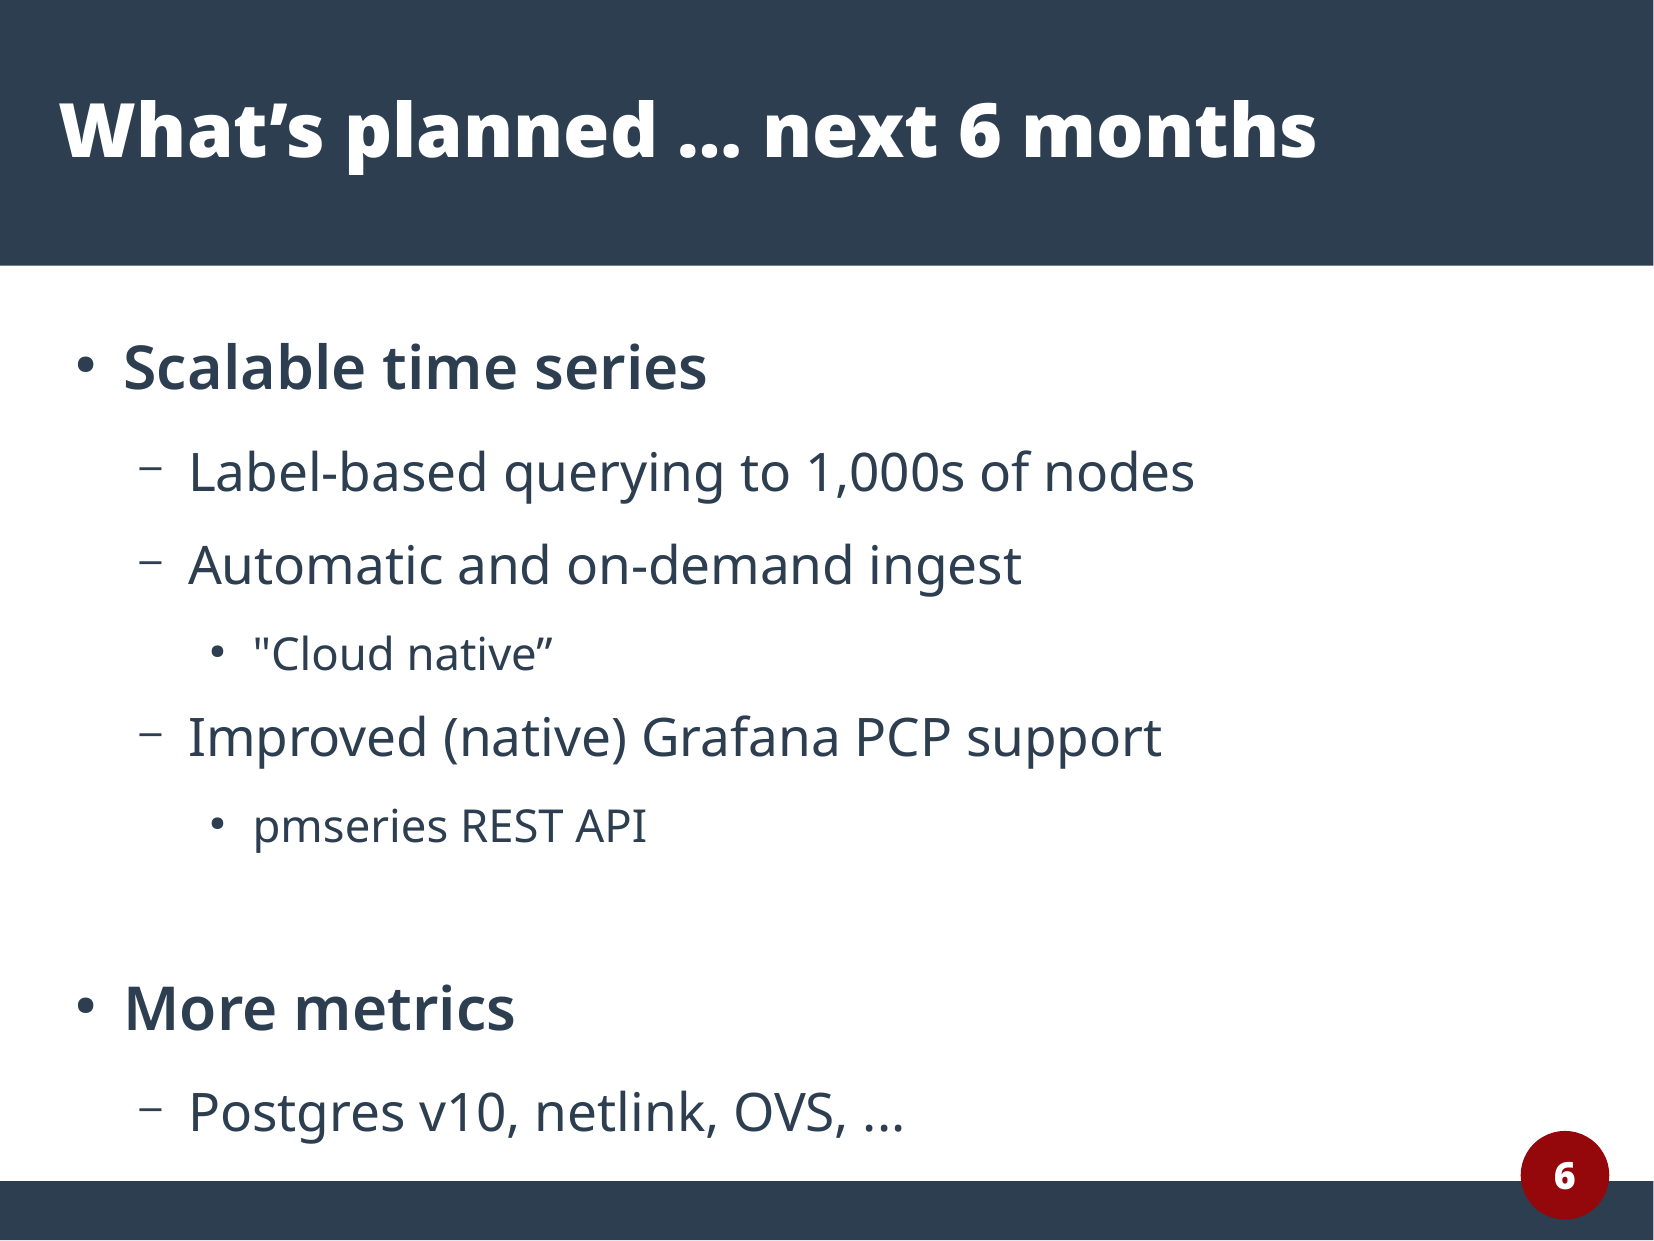

# What’s planned … next 6 months
Scalable time series
Label-based querying to 1,000s of nodes
Automatic and on-demand ingest
"Cloud native”
Improved (native) Grafana PCP support
pmseries REST API
More metrics
Postgres v10, netlink, OVS, ...
6